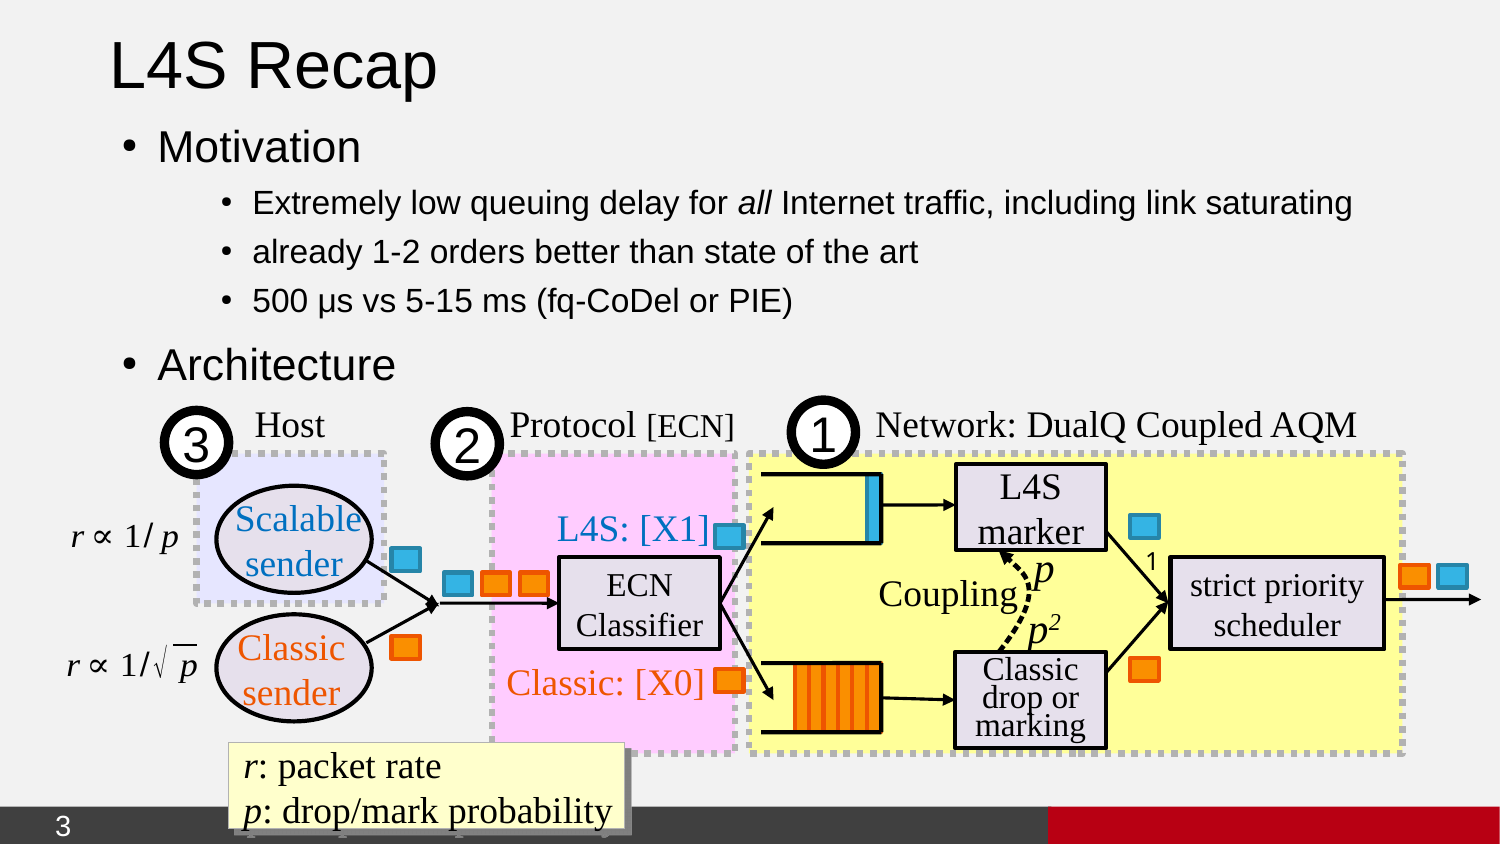

# L4S Recap
Motivation
Extremely low queuing delay for all Internet traffic, including link saturating
already 1-2 orders better than state of the art
500 μs vs 5-15 ms (fq-CoDel or PIE)
Architecture
Host
Protocol [ECN]
Network: DualQ Coupled AQM
1
3
2
L4S marker
 Scalable
sender
 L4S: [X1]
1
p
ECN
Classifier
strict priority scheduler
Coupling
p2
Classic
sender
Classic: [X0]
Classic drop or marking
r: packet rate
p: drop/mark probability
3